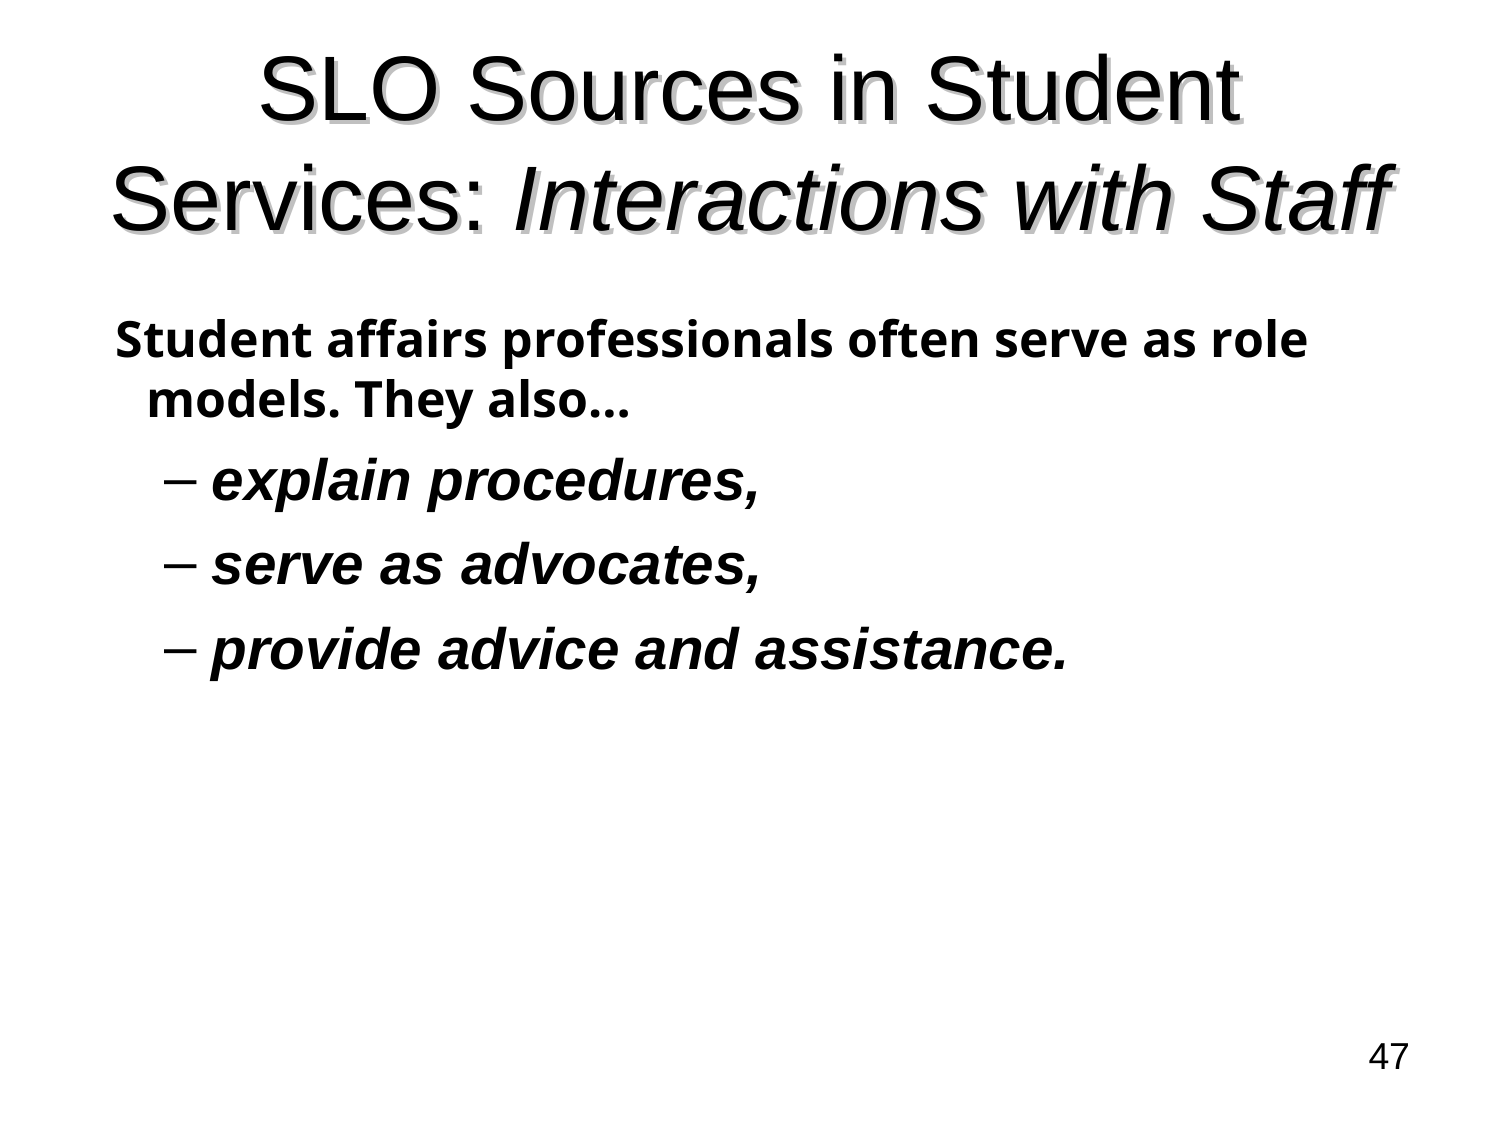

# SLO Sources in Student Services: Interactions with Staff
 Student affairs professionals often serve as role models. They also…
explain procedures,
serve as advocates,
provide advice and assistance.
47